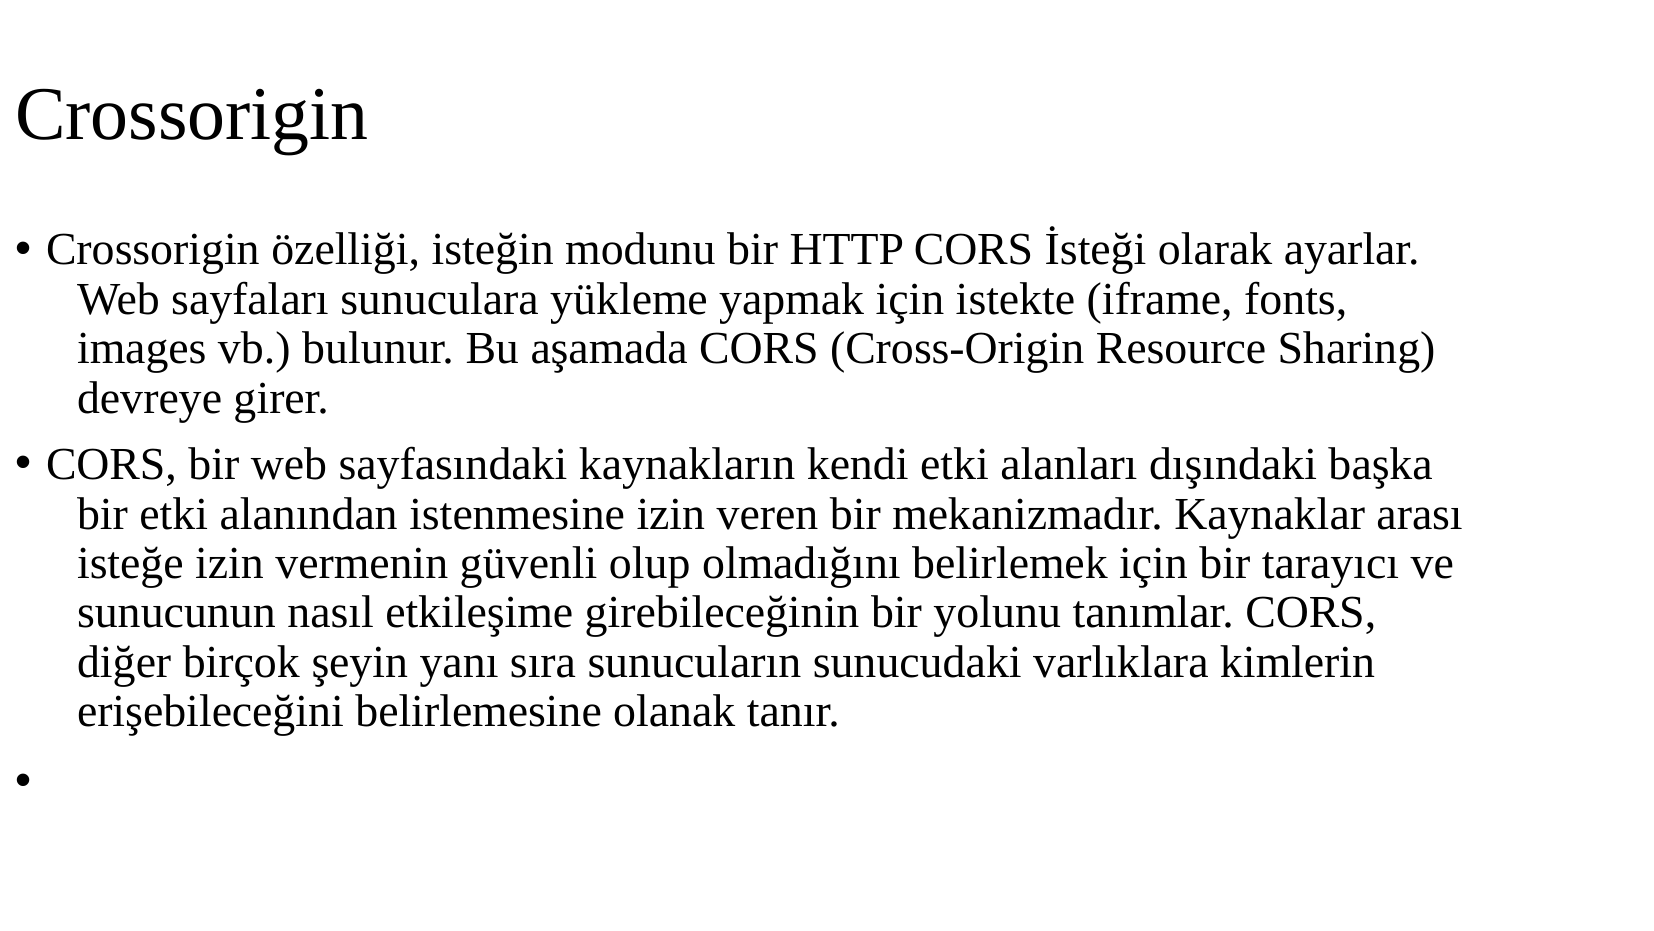

# Crossorigin
Crossorigin özelliği, isteğin modunu bir HTTP CORS İsteği olarak ayarlar. Web sayfaları sunuculara yükleme yapmak için istekte (iframe, fonts, images vb.) bulunur. Bu aşamada CORS (Cross-Origin Resource Sharing) devreye girer.
CORS, bir web sayfasındaki kaynakların kendi etki alanları dışındaki başka bir etki alanından istenmesine izin veren bir mekanizmadır. Kaynaklar arası isteğe izin vermenin güvenli olup olmadığını belirlemek için bir tarayıcı ve sunucunun nasıl etkileşime girebileceğinin bir yolunu tanımlar. CORS, diğer birçok şeyin yanı sıra sunucuların sunucudaki varlıklara kimlerin erişebileceğini belirlemesine olanak tanır.